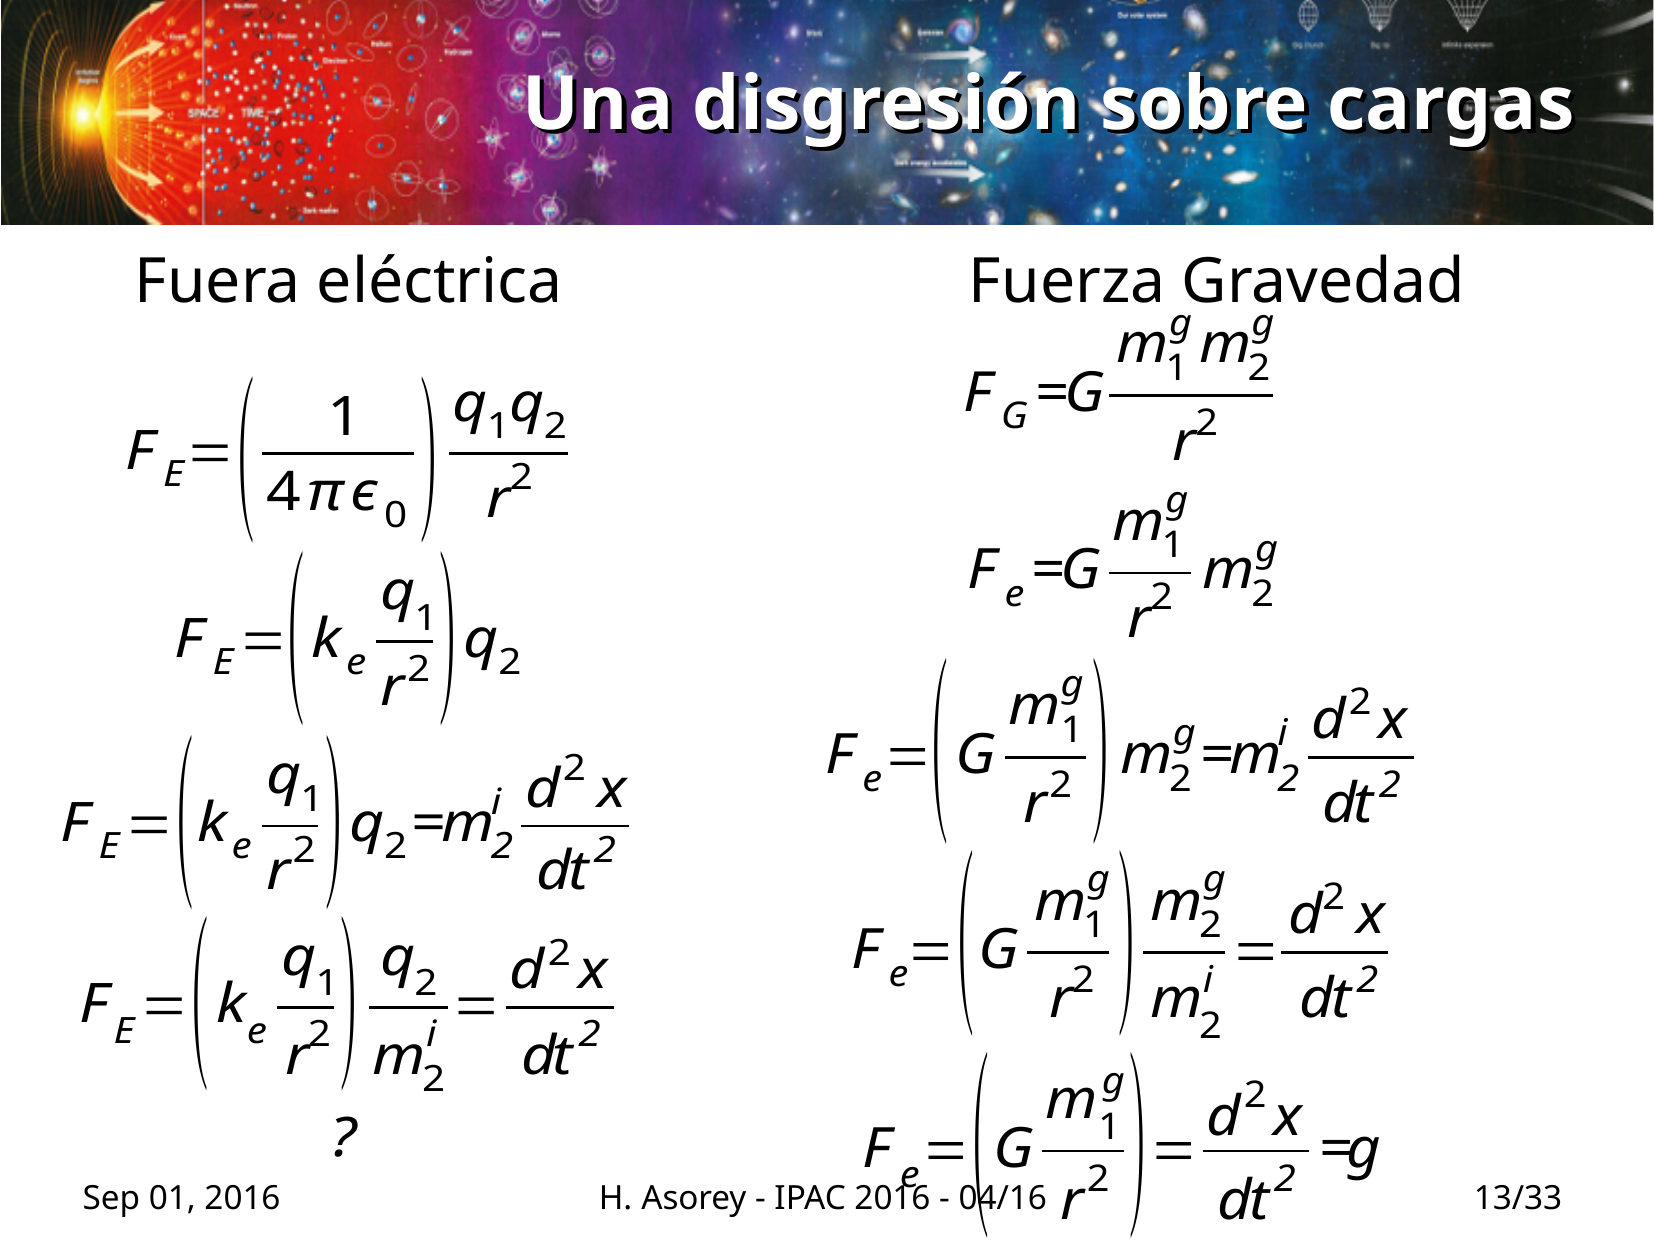

# Una disgresión sobre cargas
Fuera eléctrica Fuerza Gravedad
Sep 01, 2016
H. Asorey - IPAC 2016 - 04/16
13